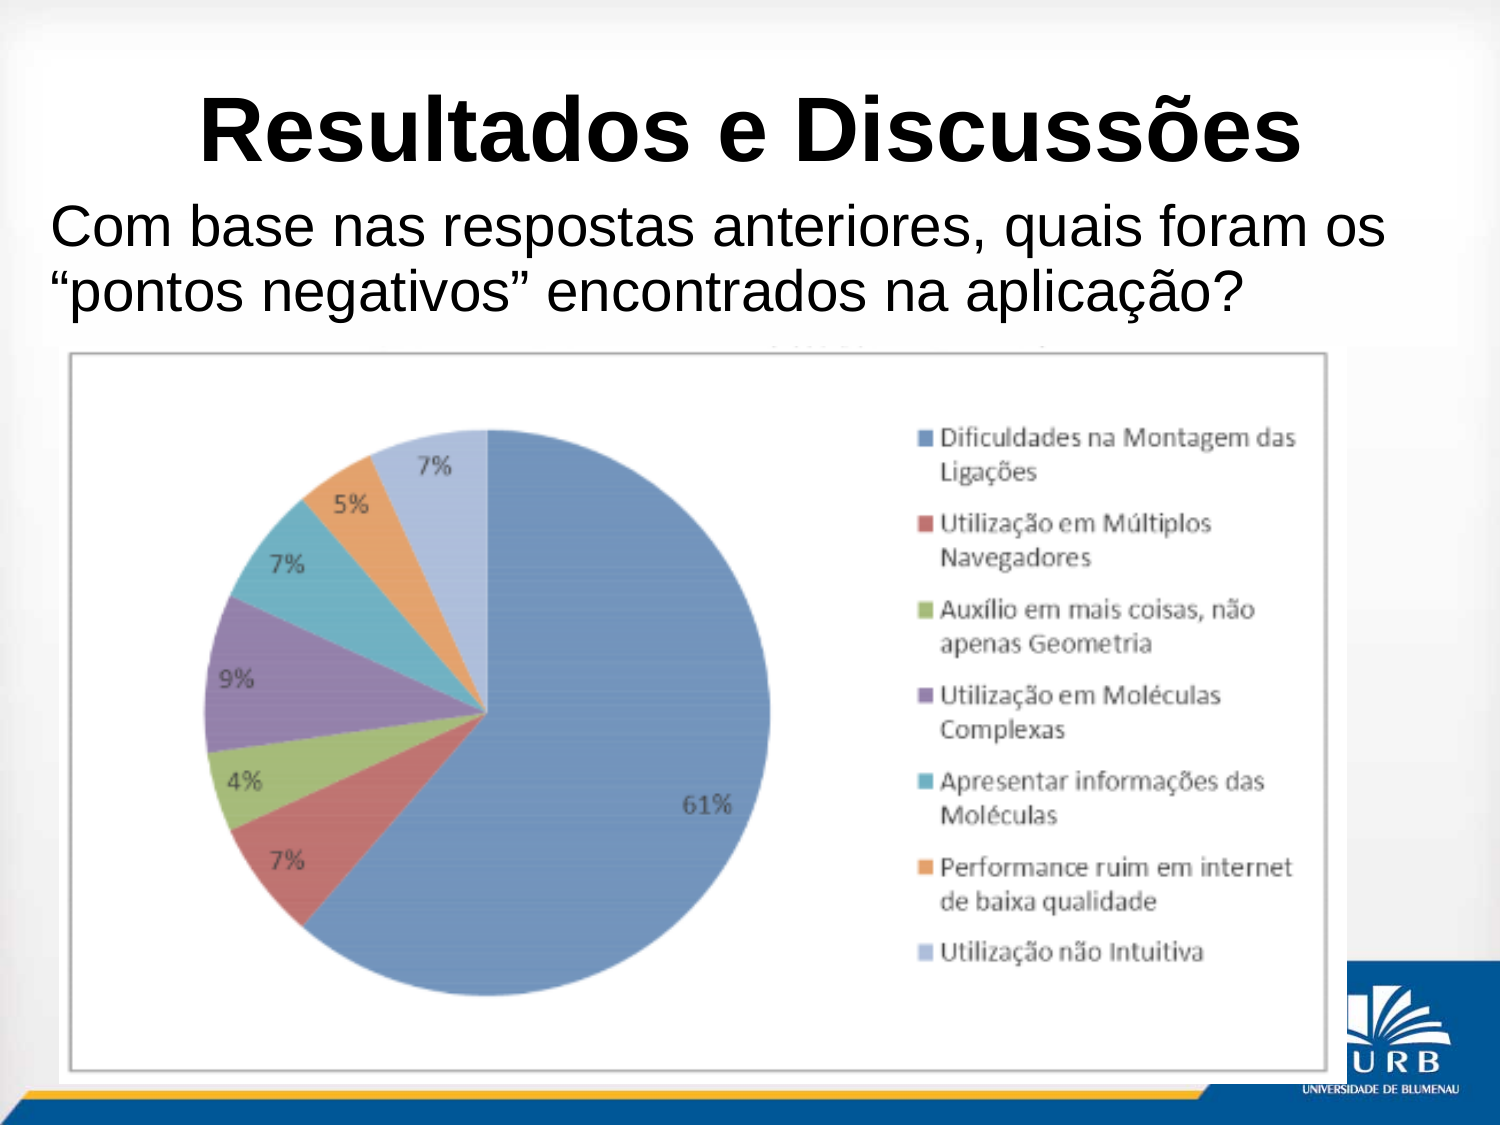

Resultados e Discussões
Com base nas respostas anteriores, quais foram os “pontos negativos” encontrados na aplicação?